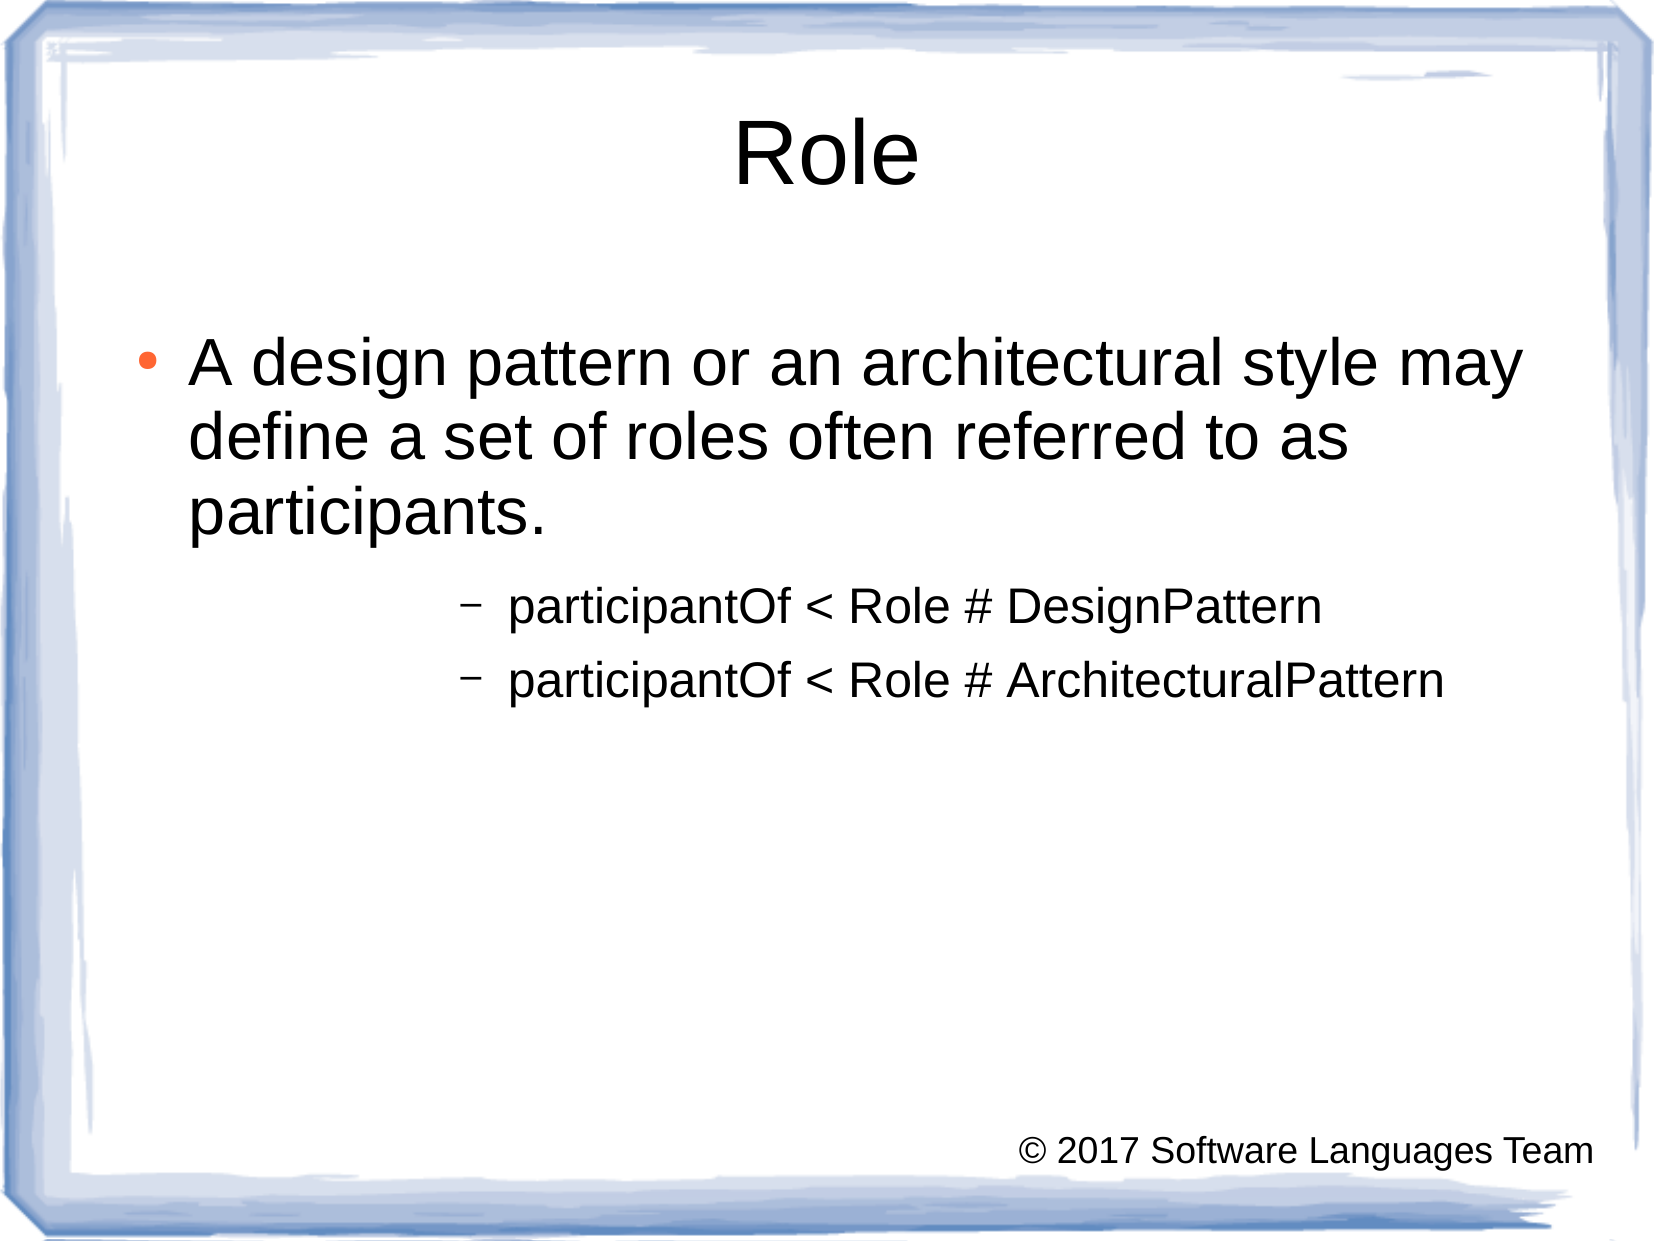

# Role
A design pattern or an architectural style may define a set of roles often referred to as participants.
participantOf < Role # DesignPattern
participantOf < Role # ArchitecturalPattern
© 2017 Software Languages Team